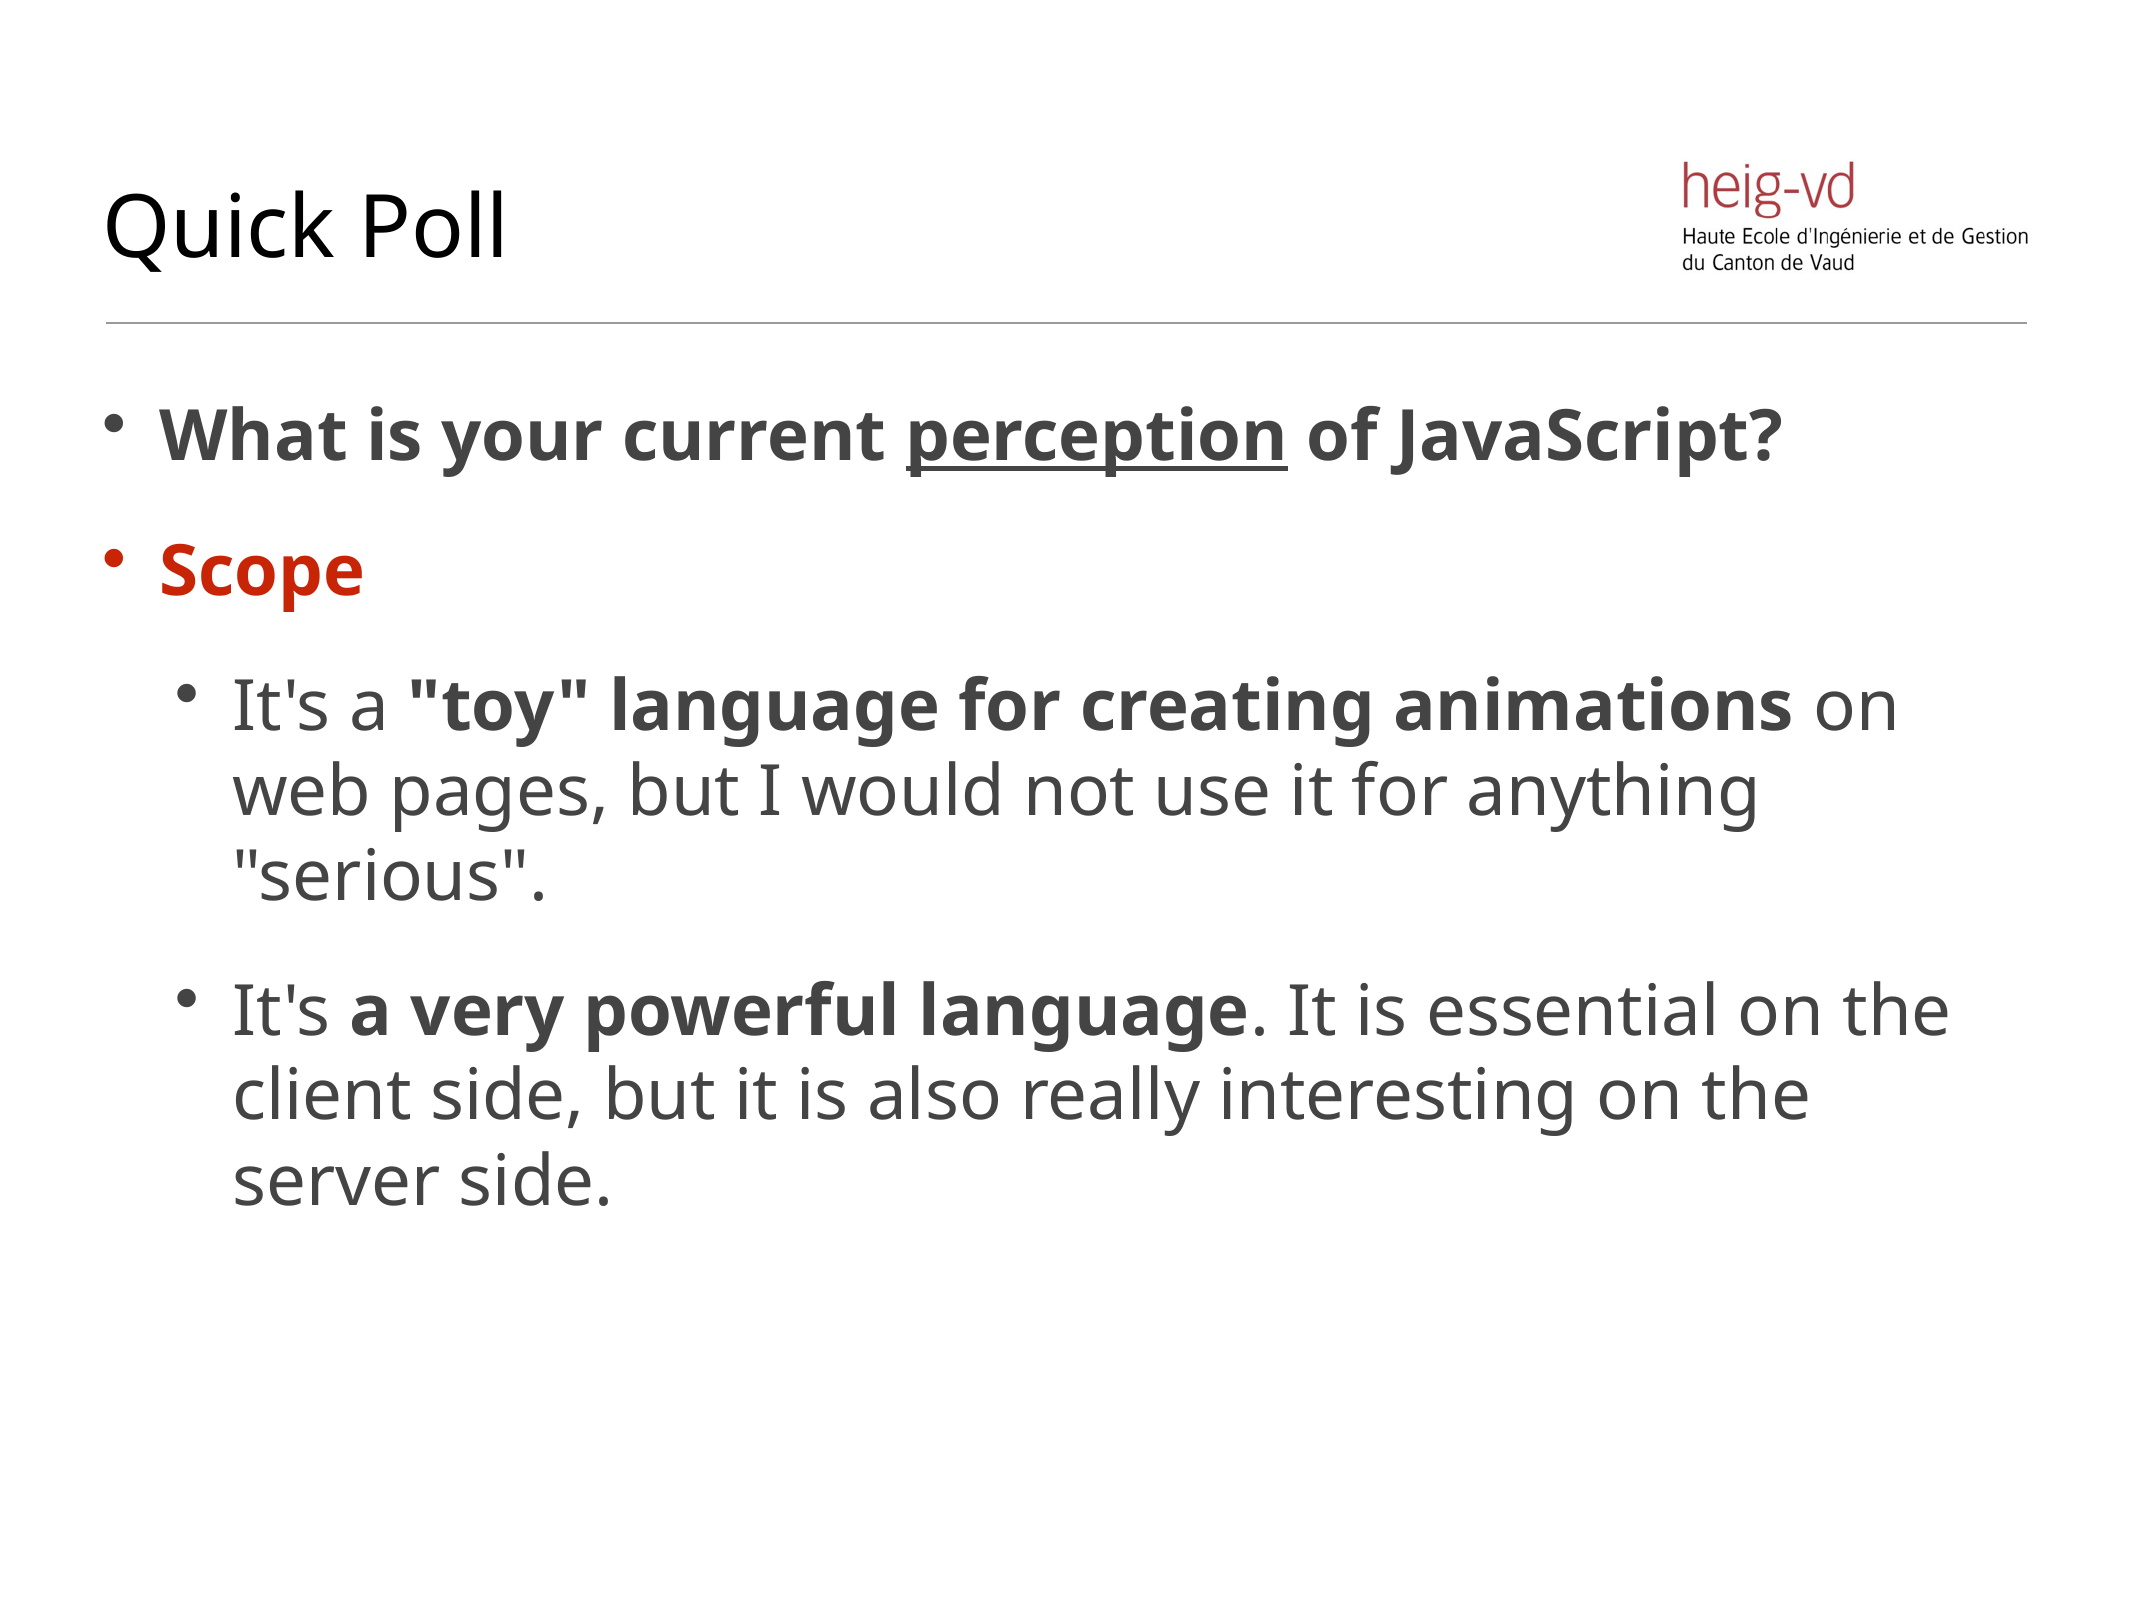

# Quick Poll
What is your current perception of JavaScript?
Scope
It's a "toy" language for creating animations on web pages, but I would not use it for anything "serious".
It's a very powerful language. It is essential on the client side, but it is also really interesting on the server side.